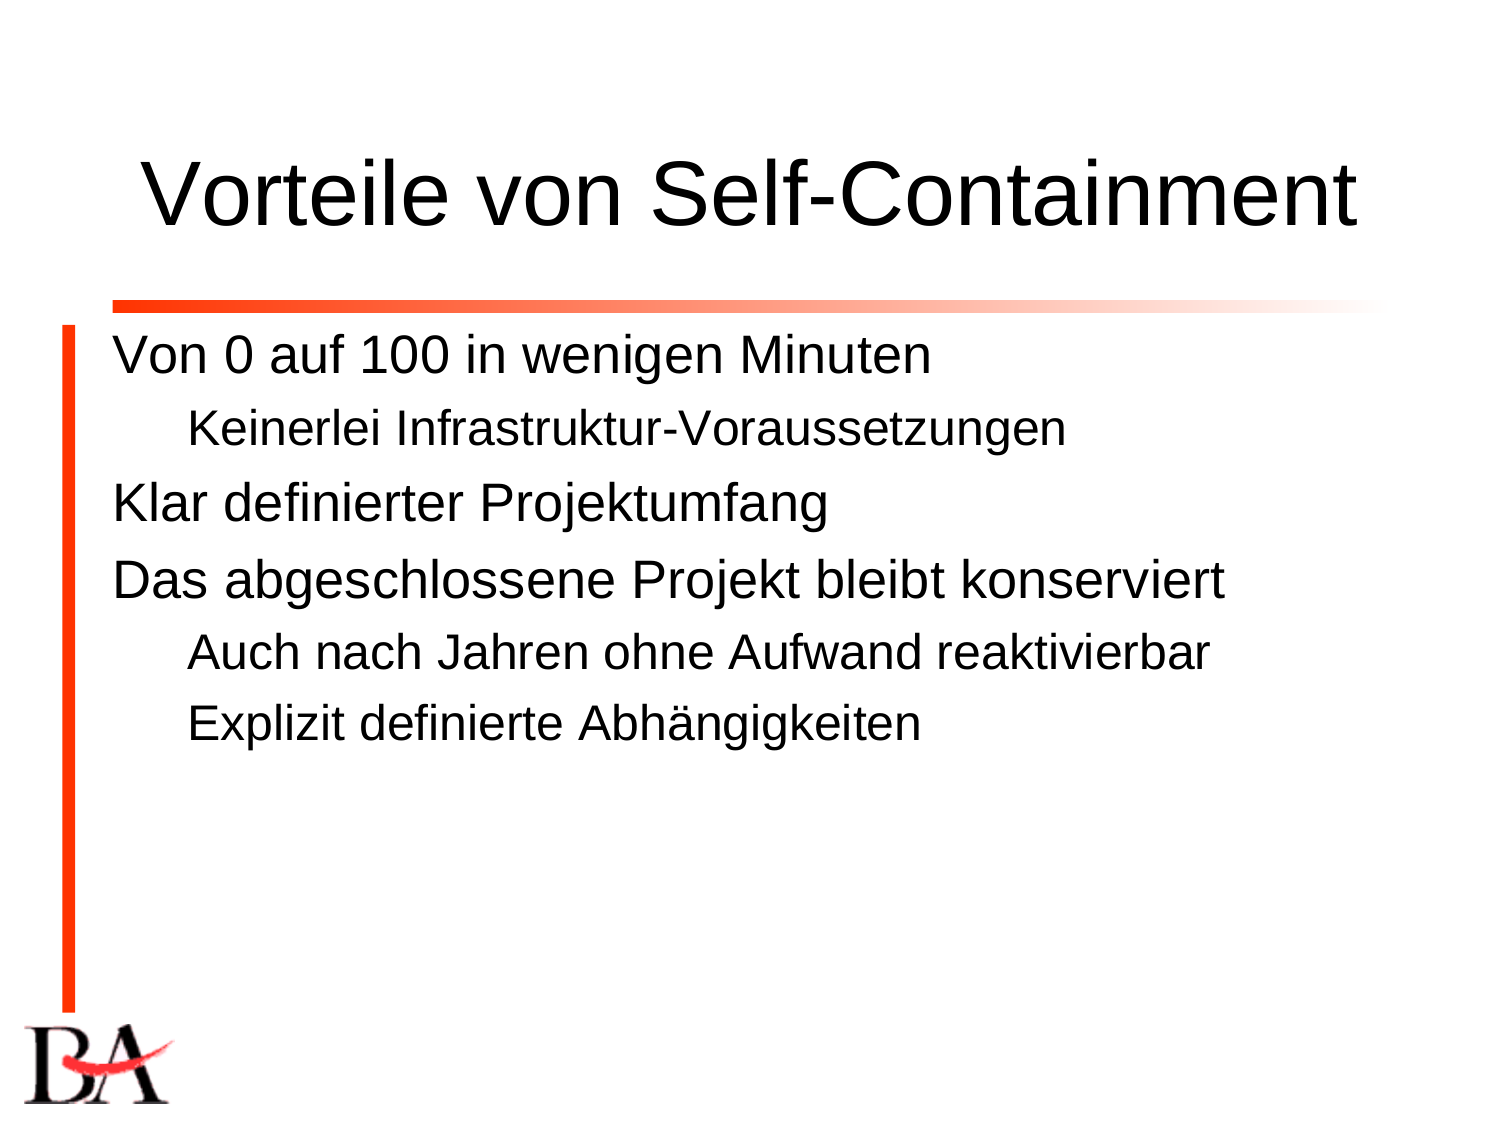

# Vorteile von Self-Containment
Von 0 auf 100 in wenigen Minuten
Keinerlei Infrastruktur-Voraussetzungen
Klar definierter Projektumfang
Das abgeschlossene Projekt bleibt konserviert
Auch nach Jahren ohne Aufwand reaktivierbar
Explizit definierte Abhängigkeiten